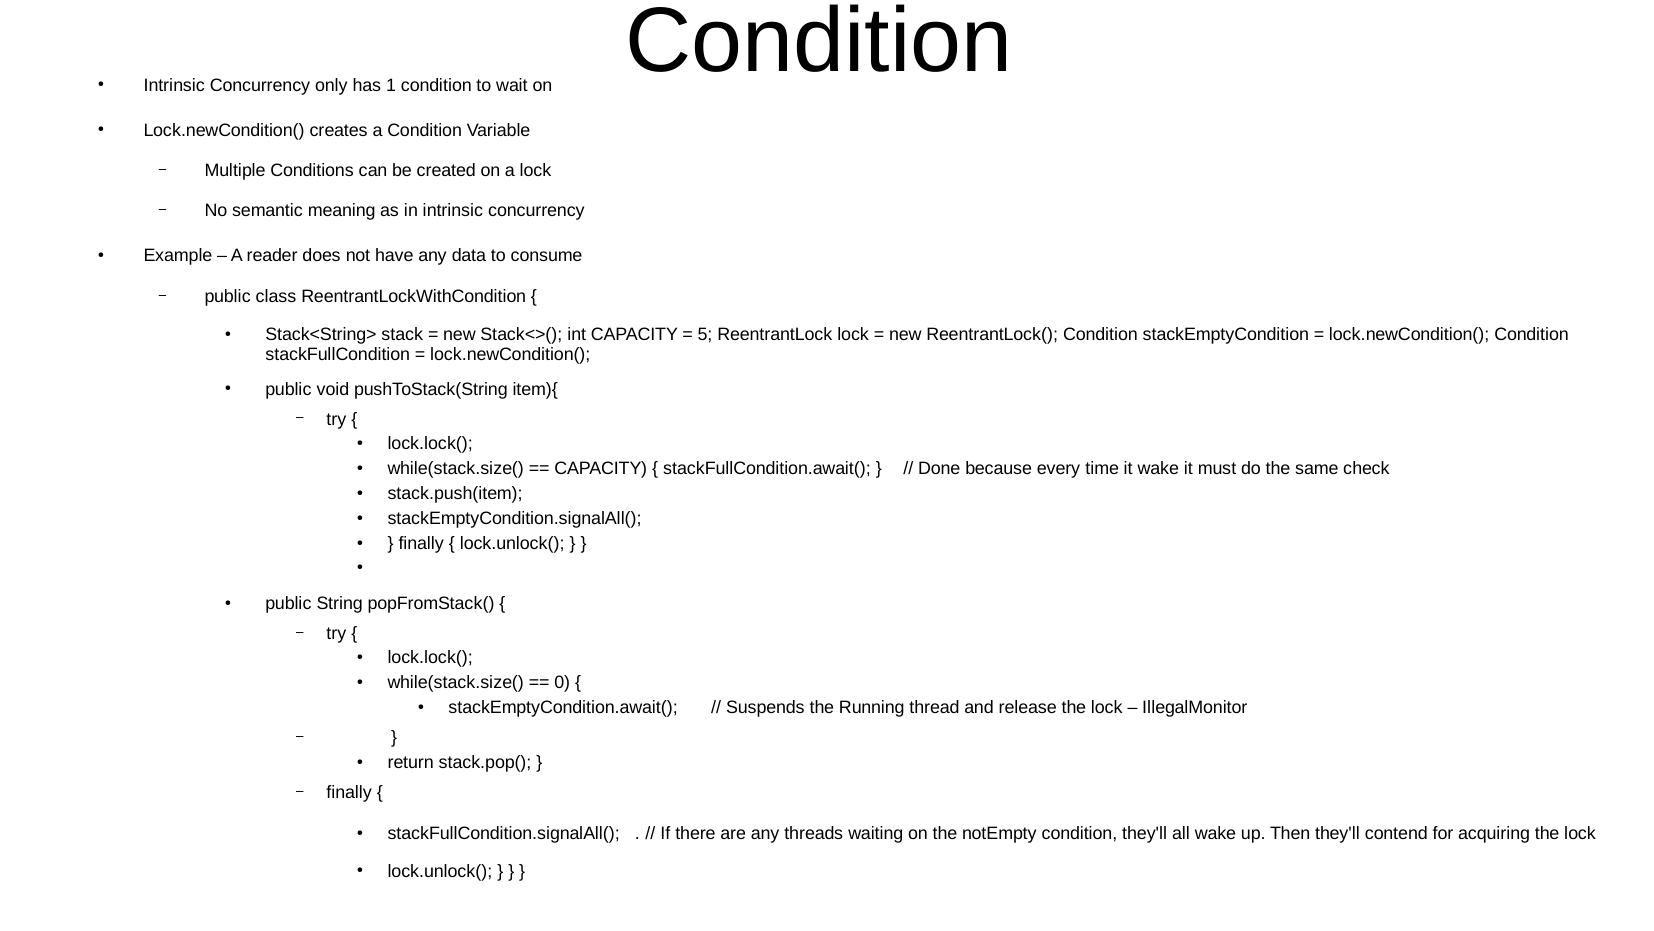

# Condition
Intrinsic Concurrency only has 1 condition to wait on
Lock.newCondition() creates a Condition Variable
Multiple Conditions can be created on a lock
No semantic meaning as in intrinsic concurrency
Example – A reader does not have any data to consume
public class ReentrantLockWithCondition {
Stack<String> stack = new Stack<>(); int CAPACITY = 5; ReentrantLock lock = new ReentrantLock(); Condition stackEmptyCondition = lock.newCondition(); Condition stackFullCondition = lock.newCondition();
public void pushToStack(String item){
try {
lock.lock();
while(stack.size() == CAPACITY) { stackFullCondition.await(); } 			// Done because every time it wake it must do the same check
stack.push(item);
stackEmptyCondition.signalAll();
} finally { lock.unlock(); } }
public String popFromStack() {
try {
lock.lock();
while(stack.size() == 0) {
stackEmptyCondition.await(); 		 // Suspends the Running thread and release the lock – IllegalMonitor
 	}
return stack.pop(); }
finally {
stackFullCondition.signalAll(); . 	// If there are any threads waiting on the notEmpty condition, they'll all wake up. Then they'll contend for acquiring the lock
lock.unlock(); } } }